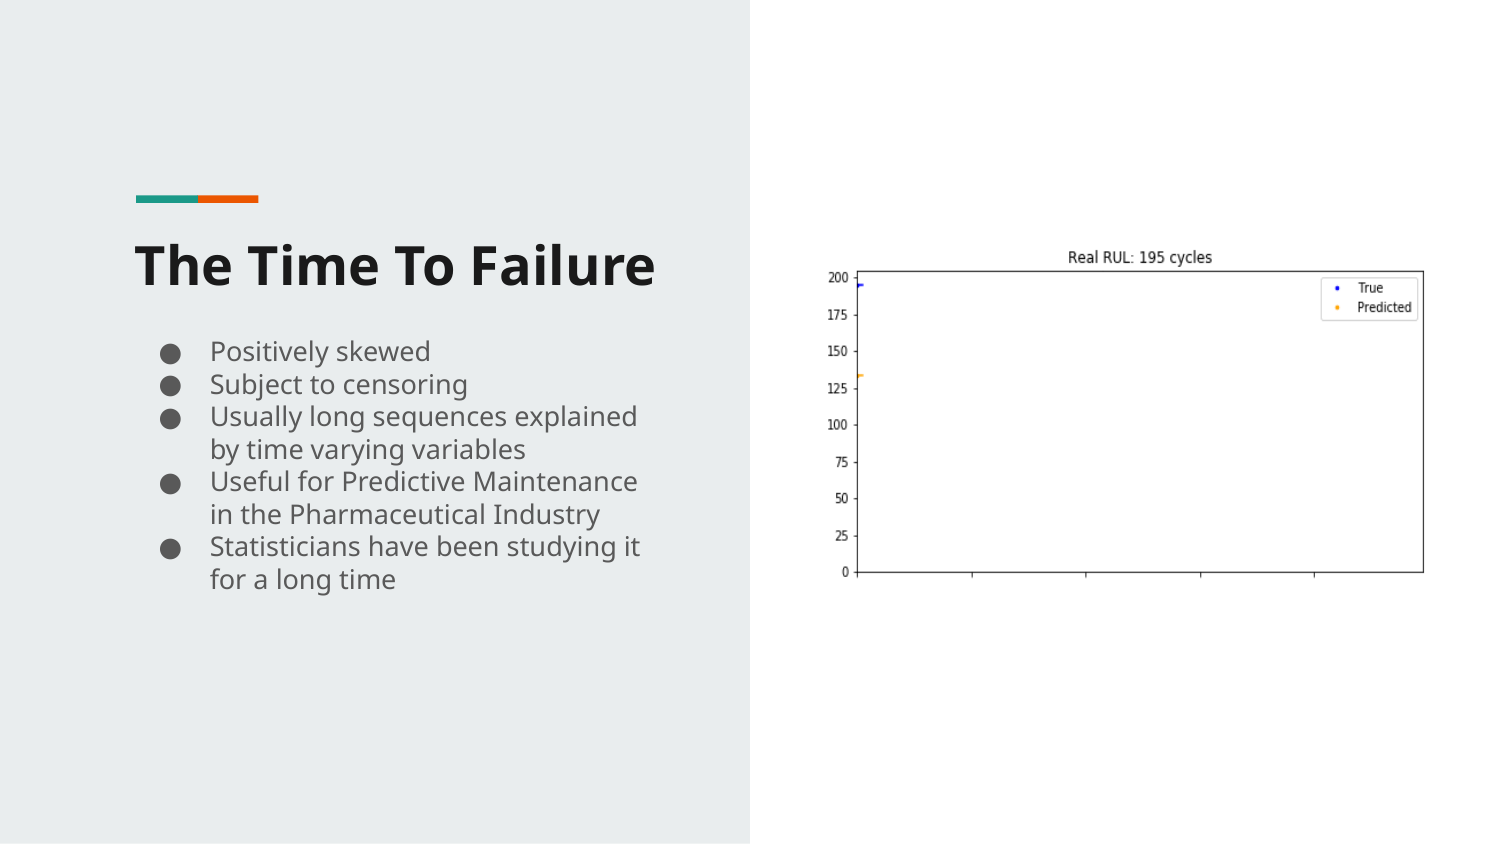

# The Time To Failure
Positively skewed
Subject to censoring
Usually long sequences explained by time varying variables
Useful for Predictive Maintenance in the Pharmaceutical Industry
Statisticians have been studying it for a long time